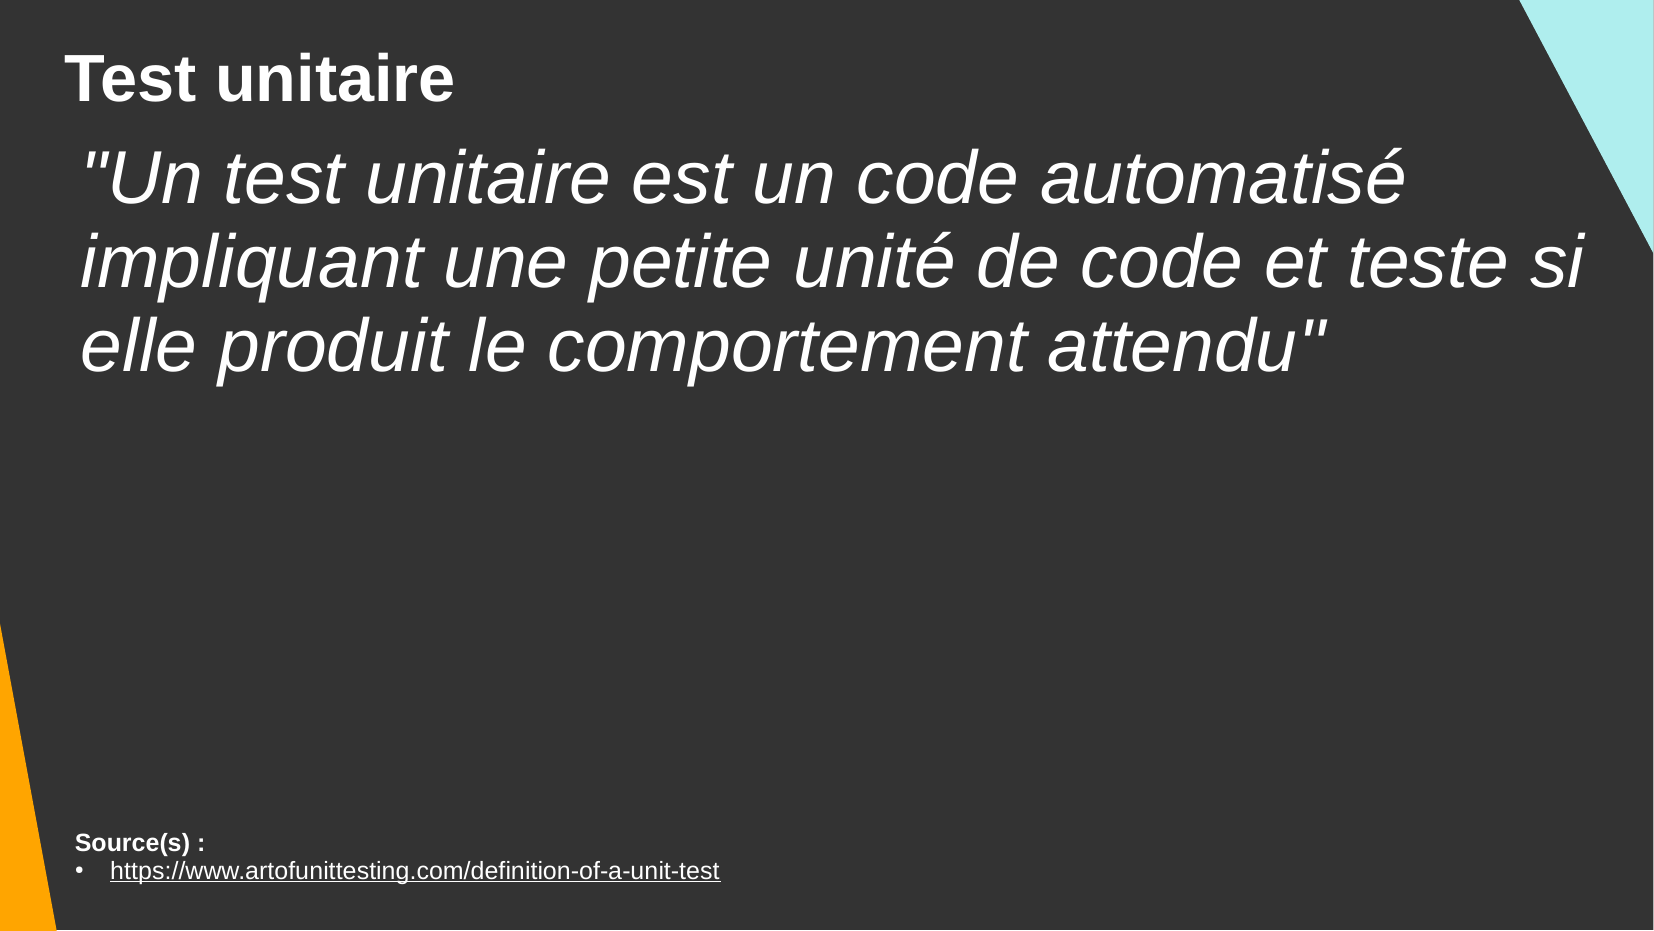

# Test unitaire
"Un test unitaire est un code automatisé impliquant une petite unité de code et teste si elle produit le comportement attendu"
Source(s) :
https://www.artofunittesting.com/definition-of-a-unit-test